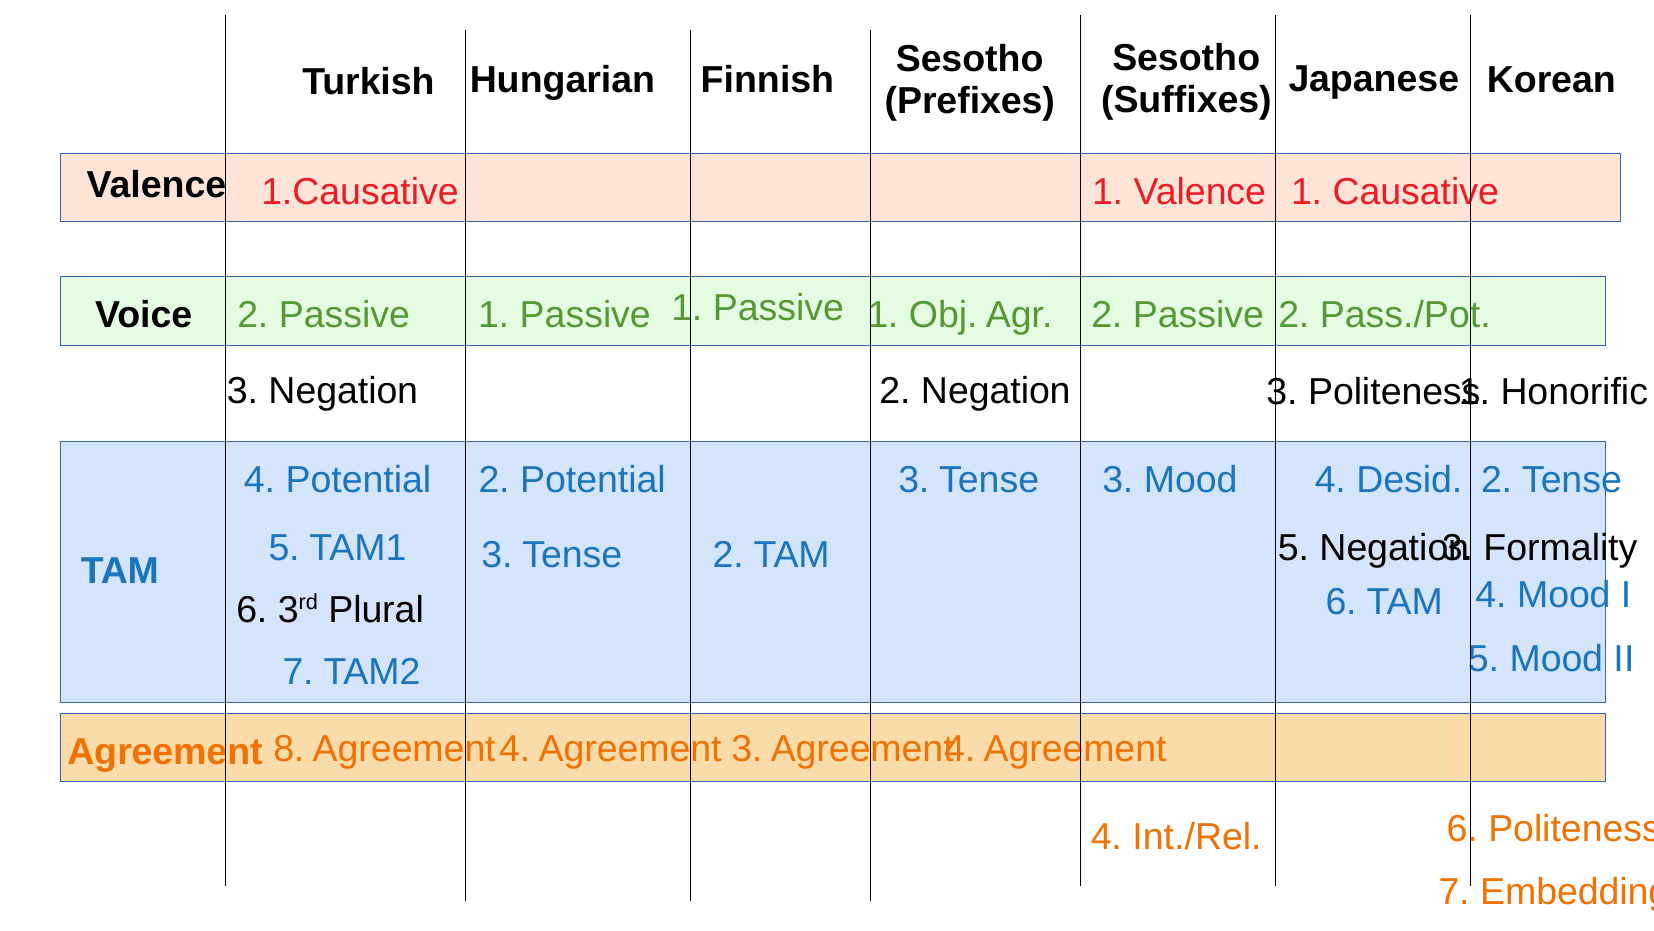

Sesotho (Suffixes)
Japanese
Hungarian
Sesotho (Prefixes)
Finnish
Korean
# Turkish
Valence
1.Causative
1. Valence
1. Causative
1. Passive
2. Passive
1. Passive
1. Obj. Agr.
2. Passive
2. Pass./Pot.
Voice
3. Politeness
3. Negation
2. Negation
1. Honorific
4. Potential
2. Potential
3. Tense
3. Mood
4. Desid.
2. Tense
3. Formality
5. Negation
5. TAM1
3. Tense
2. TAM
TAM
4. Mood I
6. TAM
6. 3rd Plural
5. Mood II
7. TAM2
8. Agreement
4. Agreement
3. Agreement
4. Agreement
Agreement
6. Politeness
4. Int./Rel.
7. Embedding